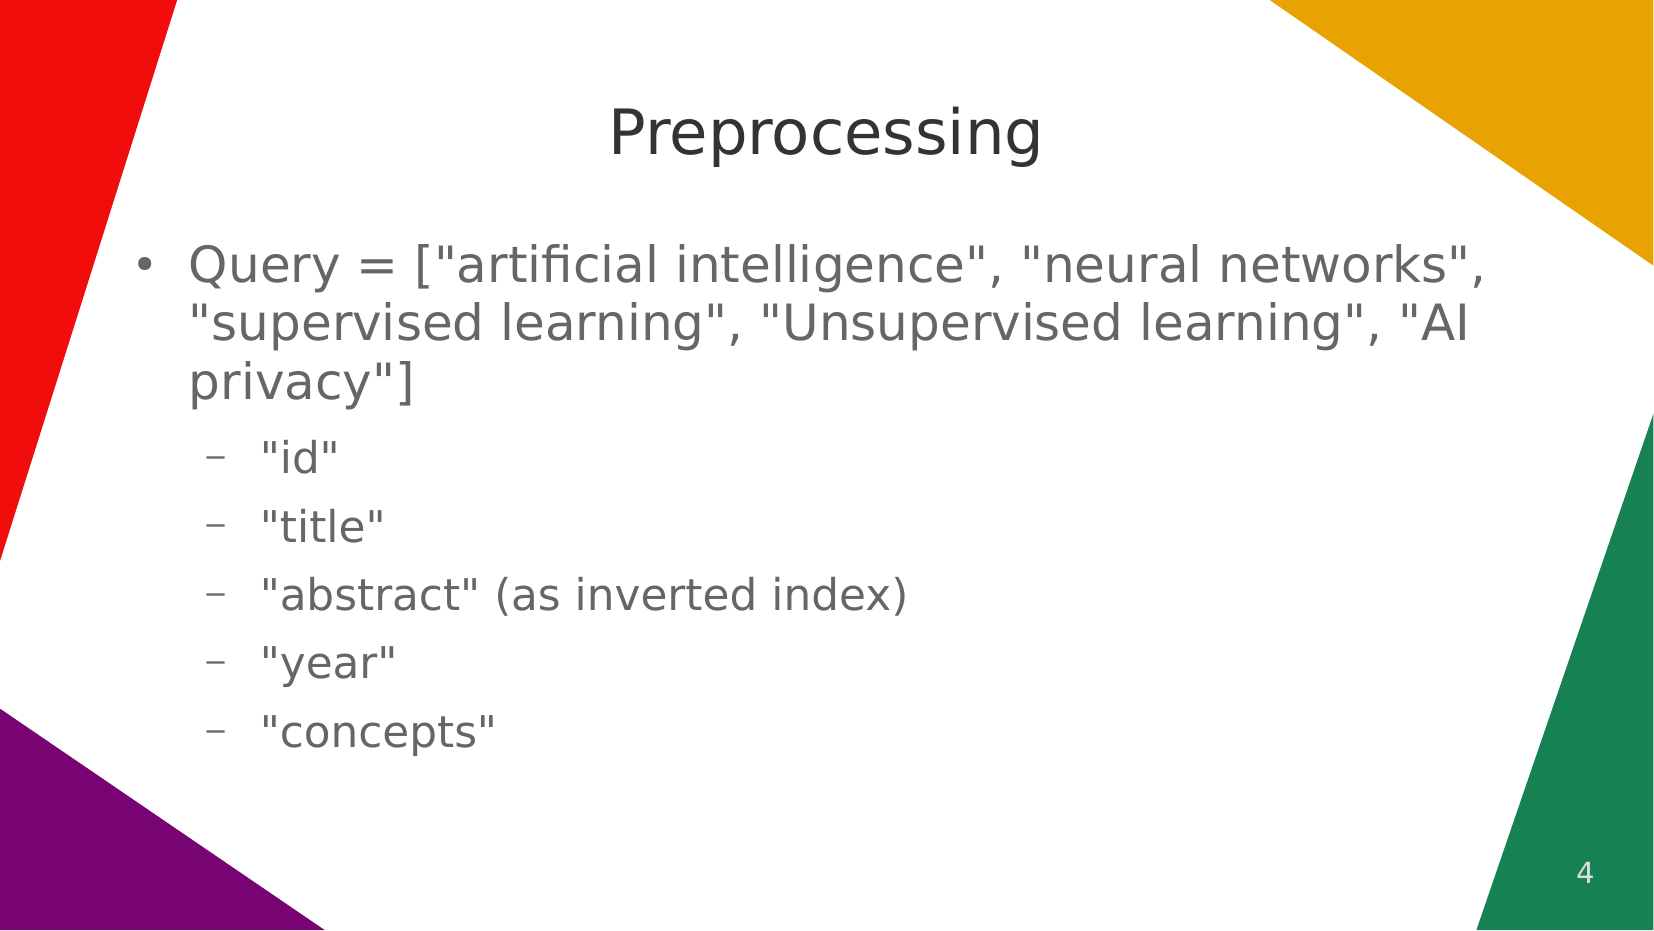

# Preprocessing
Query = ["artificial intelligence", "neural networks", "supervised learning", "Unsupervised learning", "AI privacy"]
"id"
"title"
"abstract" (as inverted index)
"year"
"concepts"
4